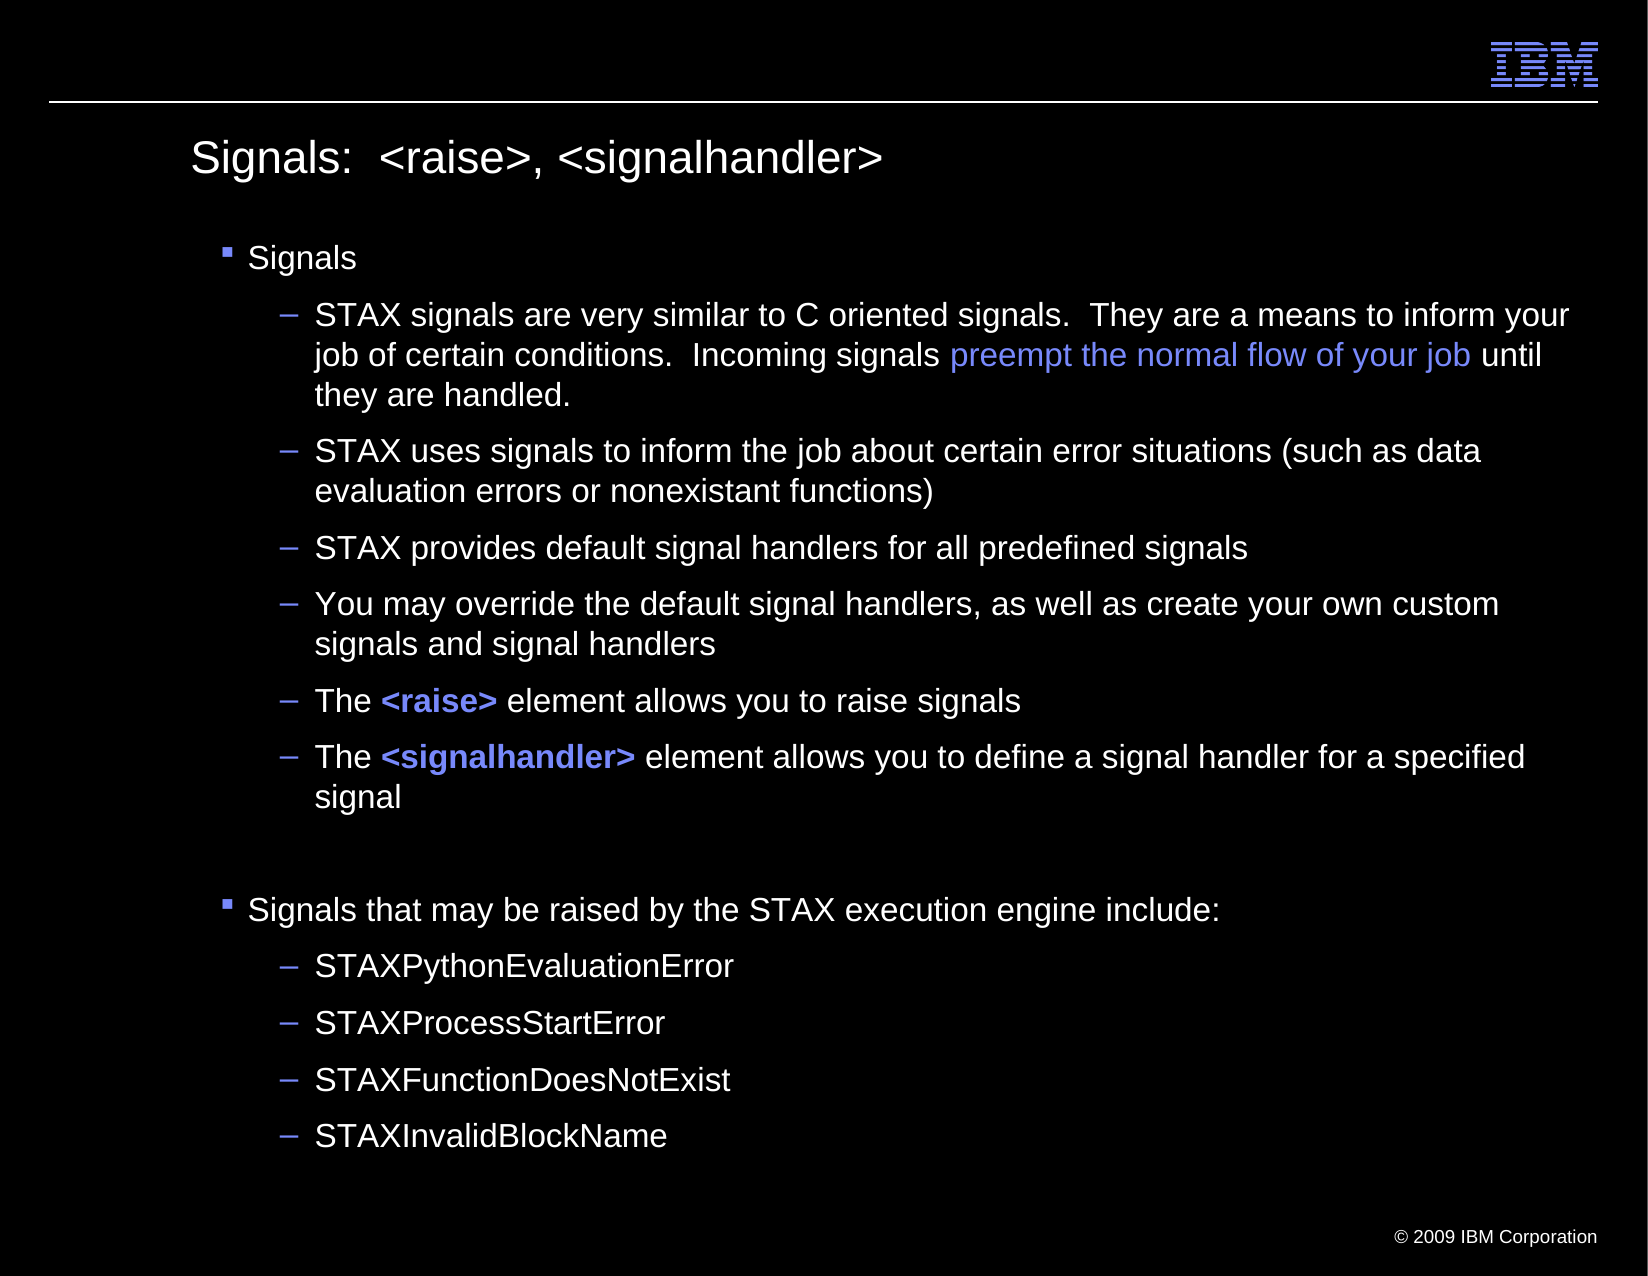

# Signals: <raise>, <signalhandler>
Signals
STAX signals are very similar to C oriented signals. They are a means to inform your job of certain conditions. Incoming signals preempt the normal flow of your job until they are handled.
STAX uses signals to inform the job about certain error situations (such as data evaluation errors or nonexistant functions)
STAX provides default signal handlers for all predefined signals
You may override the default signal handlers, as well as create your own custom signals and signal handlers
The <raise> element allows you to raise signals
The <signalhandler> element allows you to define a signal handler for a specified signal
Signals that may be raised by the STAX execution engine include:
STAXPythonEvaluationError
STAXProcessStartError
STAXFunctionDoesNotExist
STAXInvalidBlockName